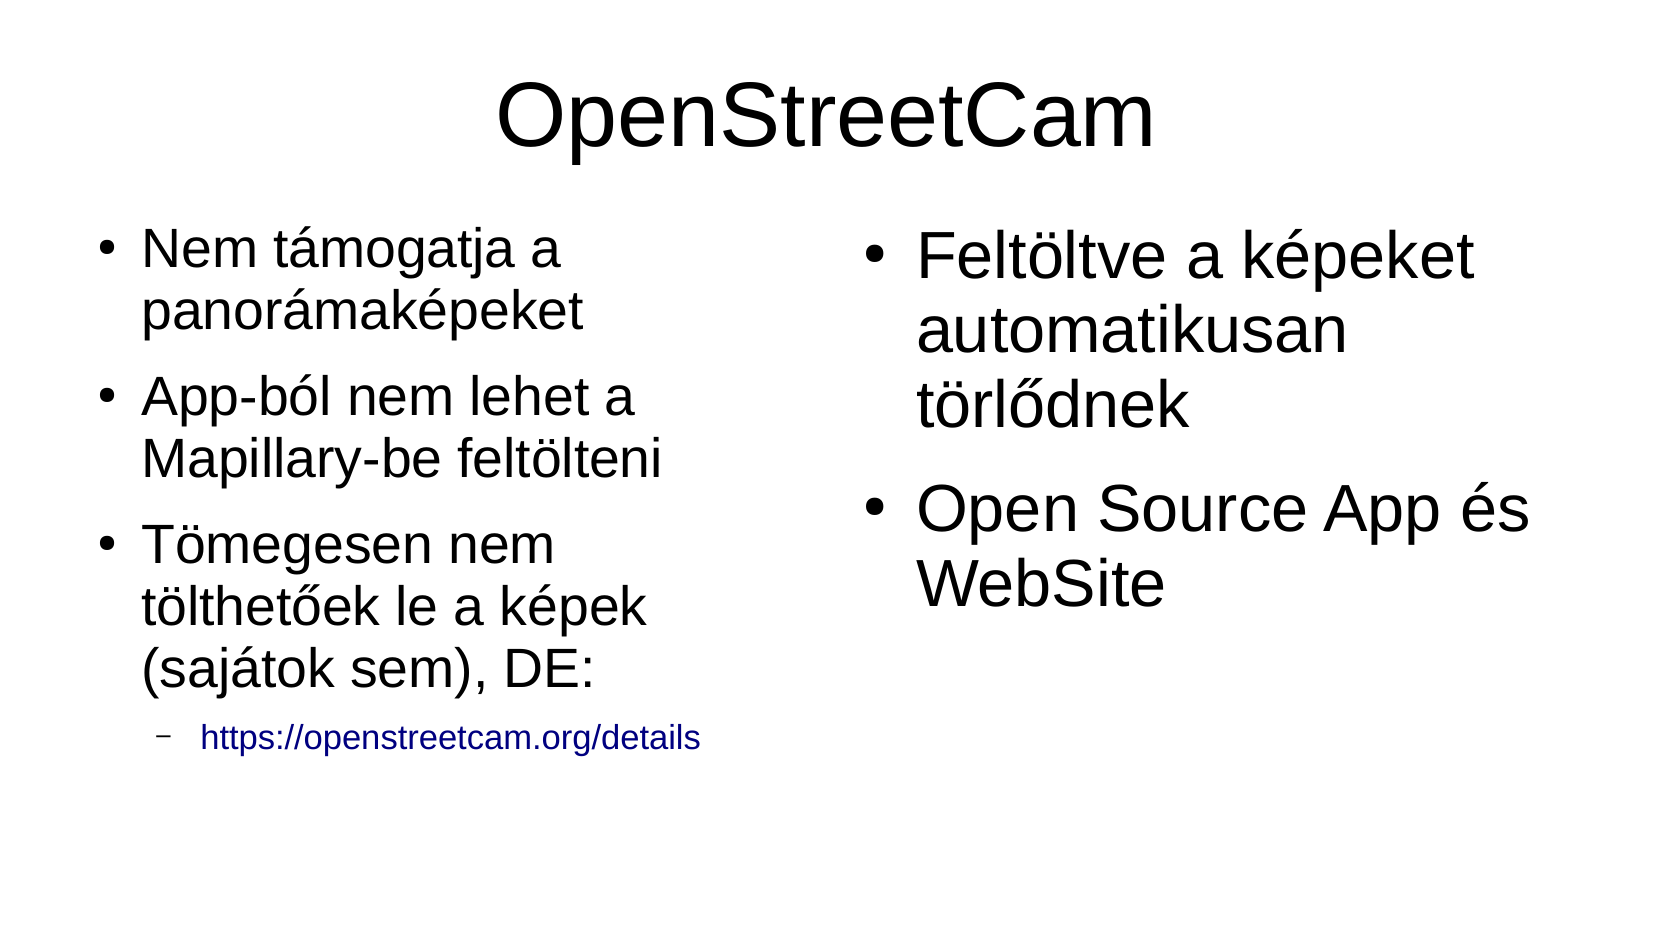

# OpenStreetCam
Nem támogatja a panorámaképeket
App-ból nem lehet a Mapillary-be feltölteni
Tömegesen nem tölthetőek le a képek (sajátok sem), DE:
https://openstreetcam.org/details
Feltöltve a képeket automatikusan törlődnek
Open Source App és WebSite